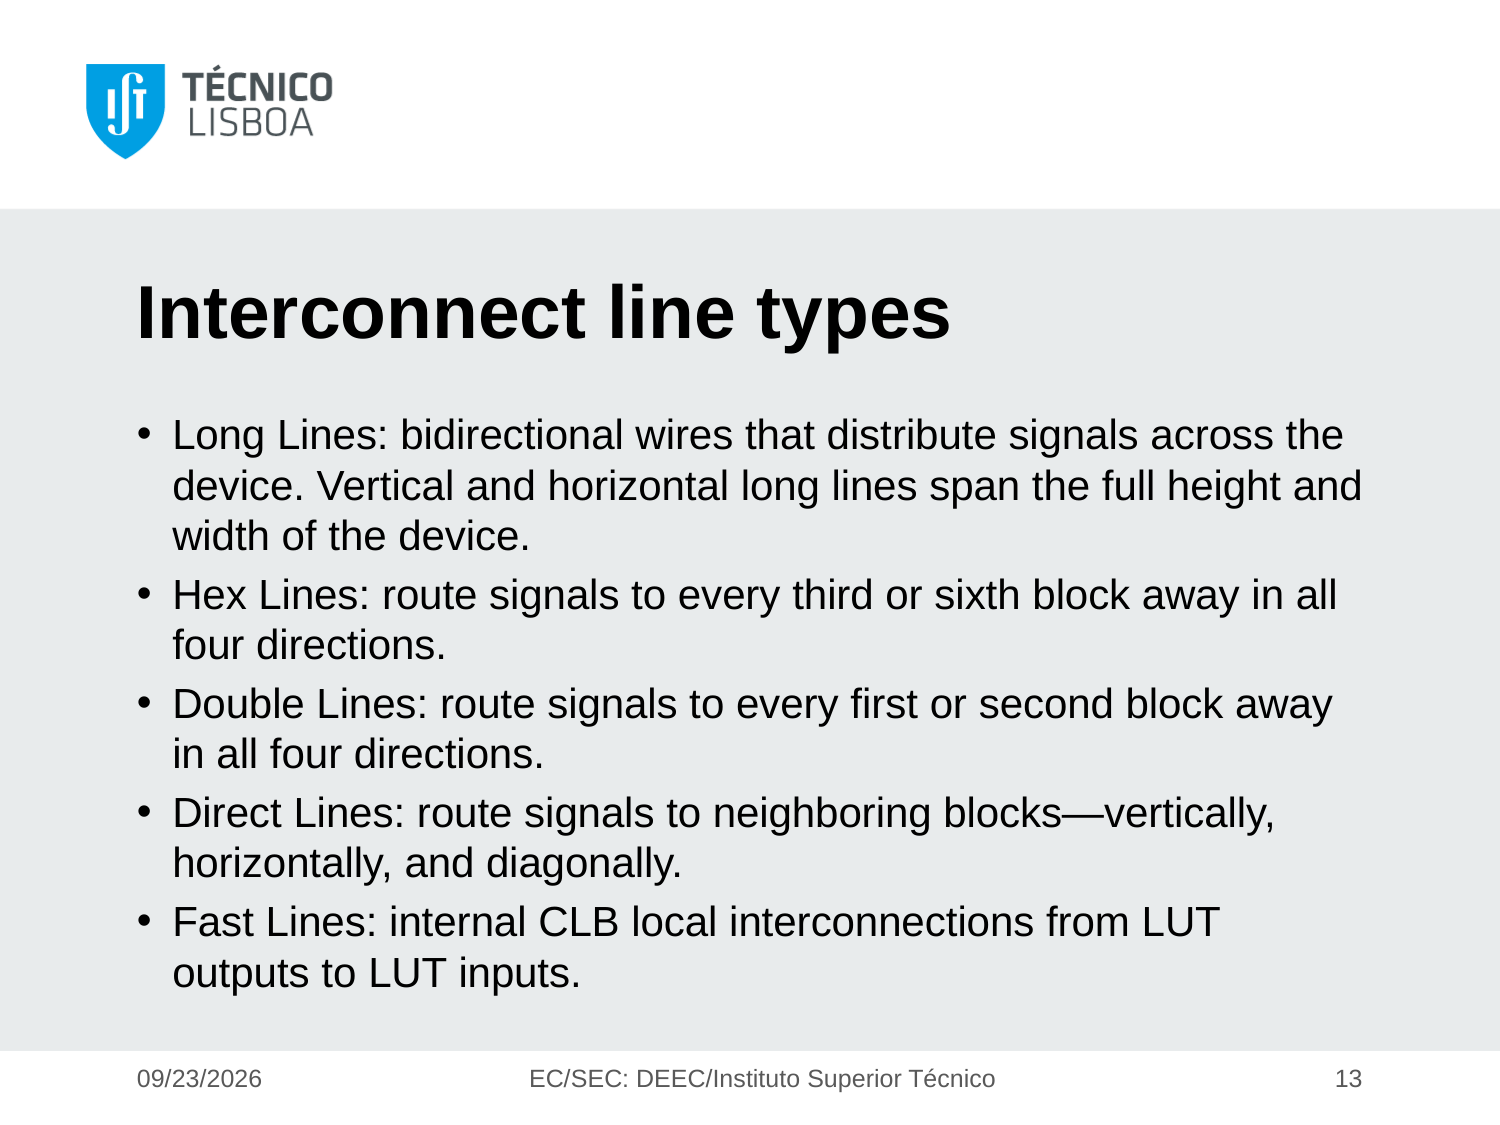

# Interconnect line types
Long Lines: bidirectional wires that distribute signals across the device. Vertical and horizontal long lines span the full height and width of the device.
Hex Lines: route signals to every third or sixth block away in all four directions.
Double Lines: route signals to every first or second block away in all four directions.
Direct Lines: route signals to neighboring blocks—vertically, horizontally, and diagonally.
Fast Lines: internal CLB local interconnections from LUT outputs to LUT inputs.
EC/SEC: DEEC/Instituto Superior Técnico